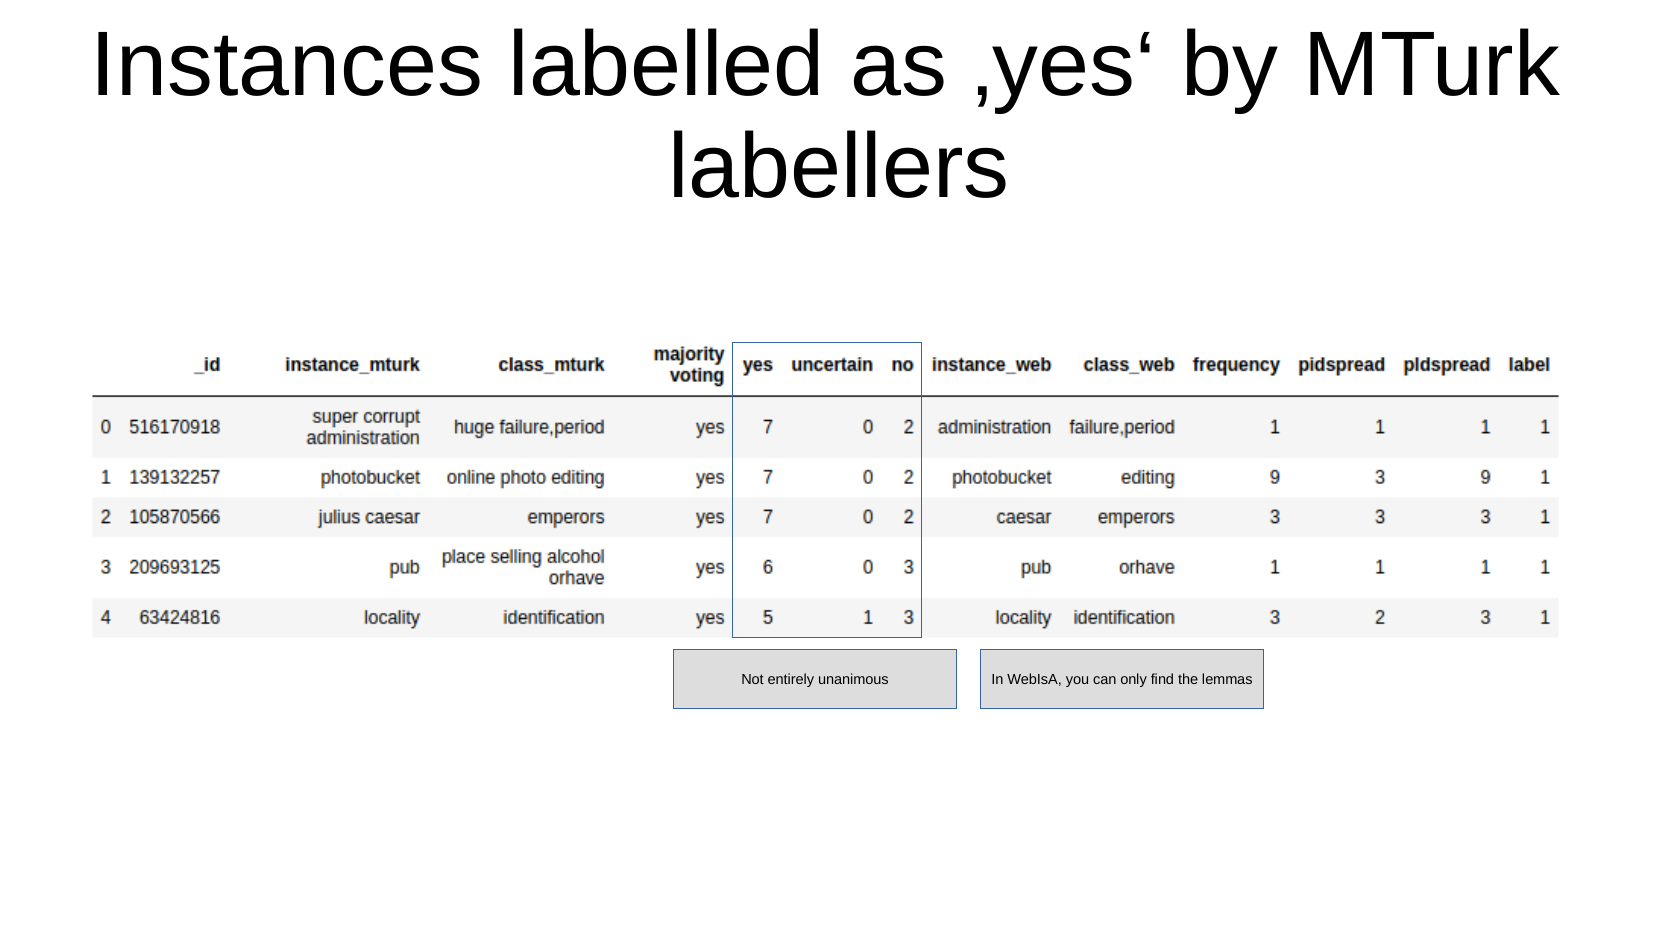

# Instances labelled as ‚yes‘ by MTurk labellers
Not entirely unanimous
In WebIsA, you can only find the lemmas